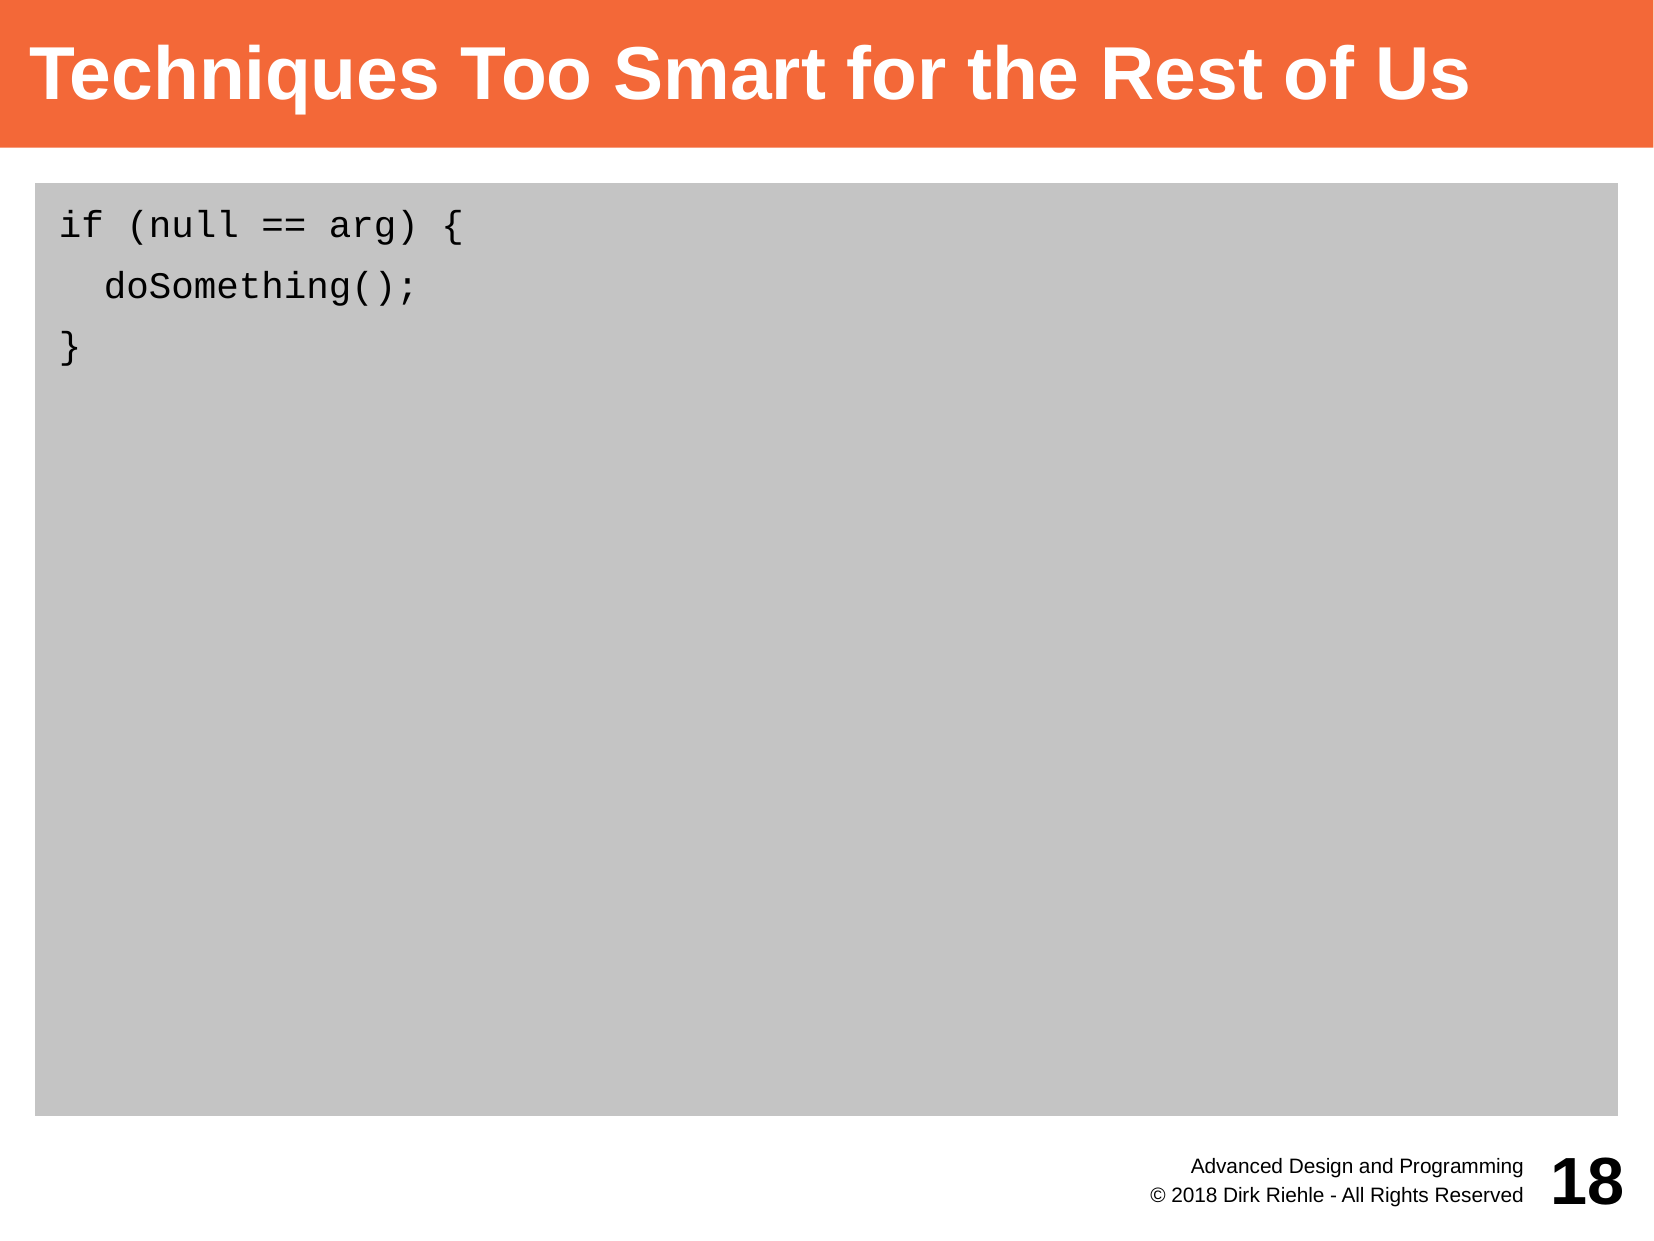

# Techniques Too Smart for the Rest of Us
if (null == arg) {
 doSomething();
}
Advanced Design and Programming
18
© 2018 Dirk Riehle - All Rights Reserved